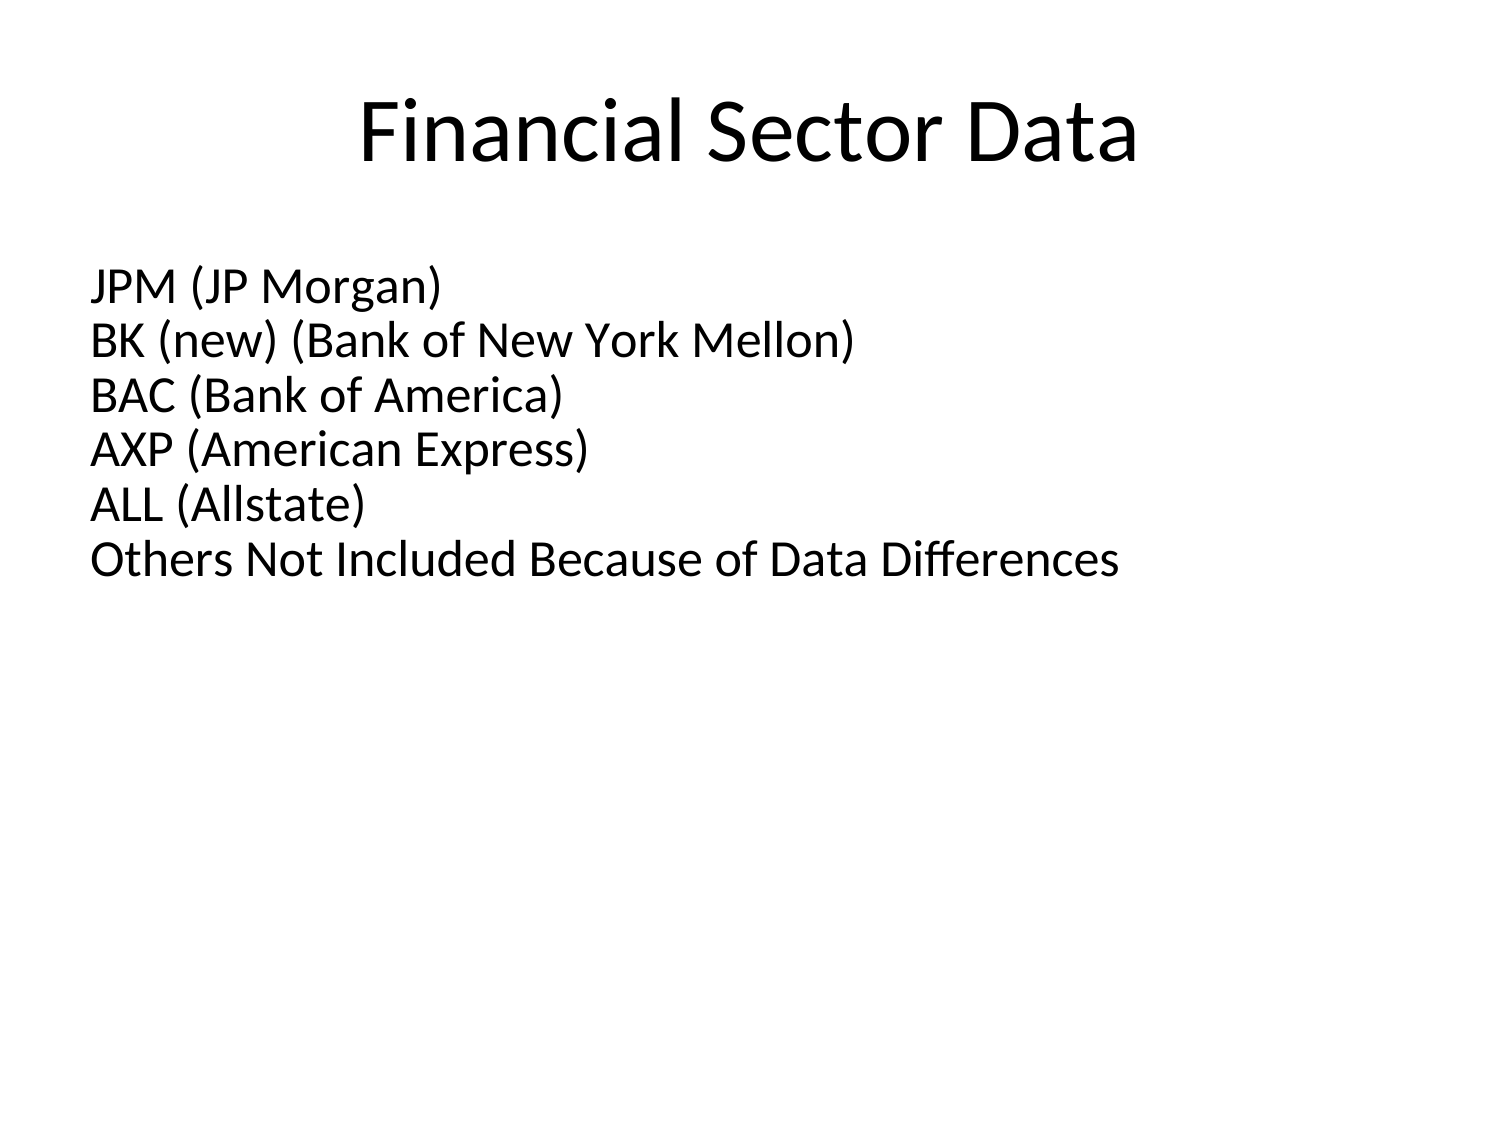

# Financial Sector Data
JPM (JP Morgan)
BK (new) (Bank of New York Mellon)
BAC (Bank of America)
AXP (American Express)
ALL (Allstate)
Others Not Included Because of Data Differences